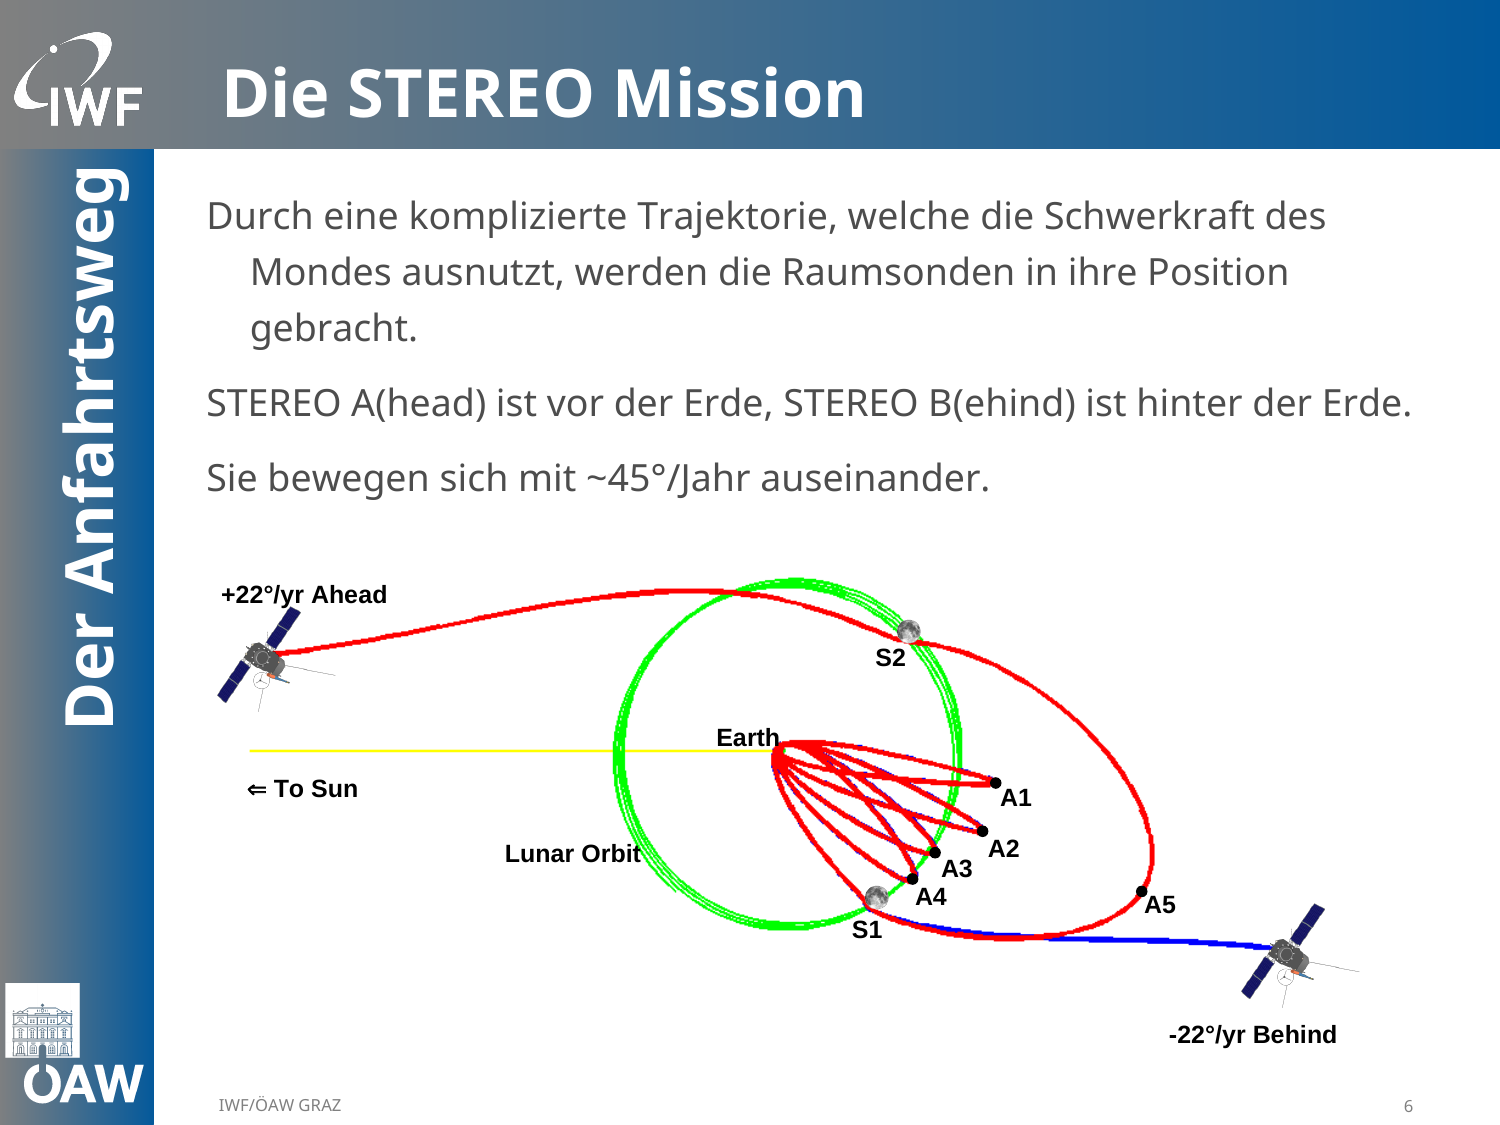

# Die STEREO Mission
Durch eine komplizierte Trajektorie, welche die Schwerkraft des Mondes ausnutzt, werden die Raumsonden in ihre Position gebracht.
STEREO A(head) ist vor der Erde, STEREO B(ehind) ist hinter der Erde.
Sie bewegen sich mit ~45°/Jahr auseinander.
Der Anfahrtsweg
+22°/yr Ahead
S2
Earth
 To Sun
A1
A2
Lunar Orbit
A3
A4
A5
S1
-22°/yr Behind
IWF/ÖAW GRAZ
6